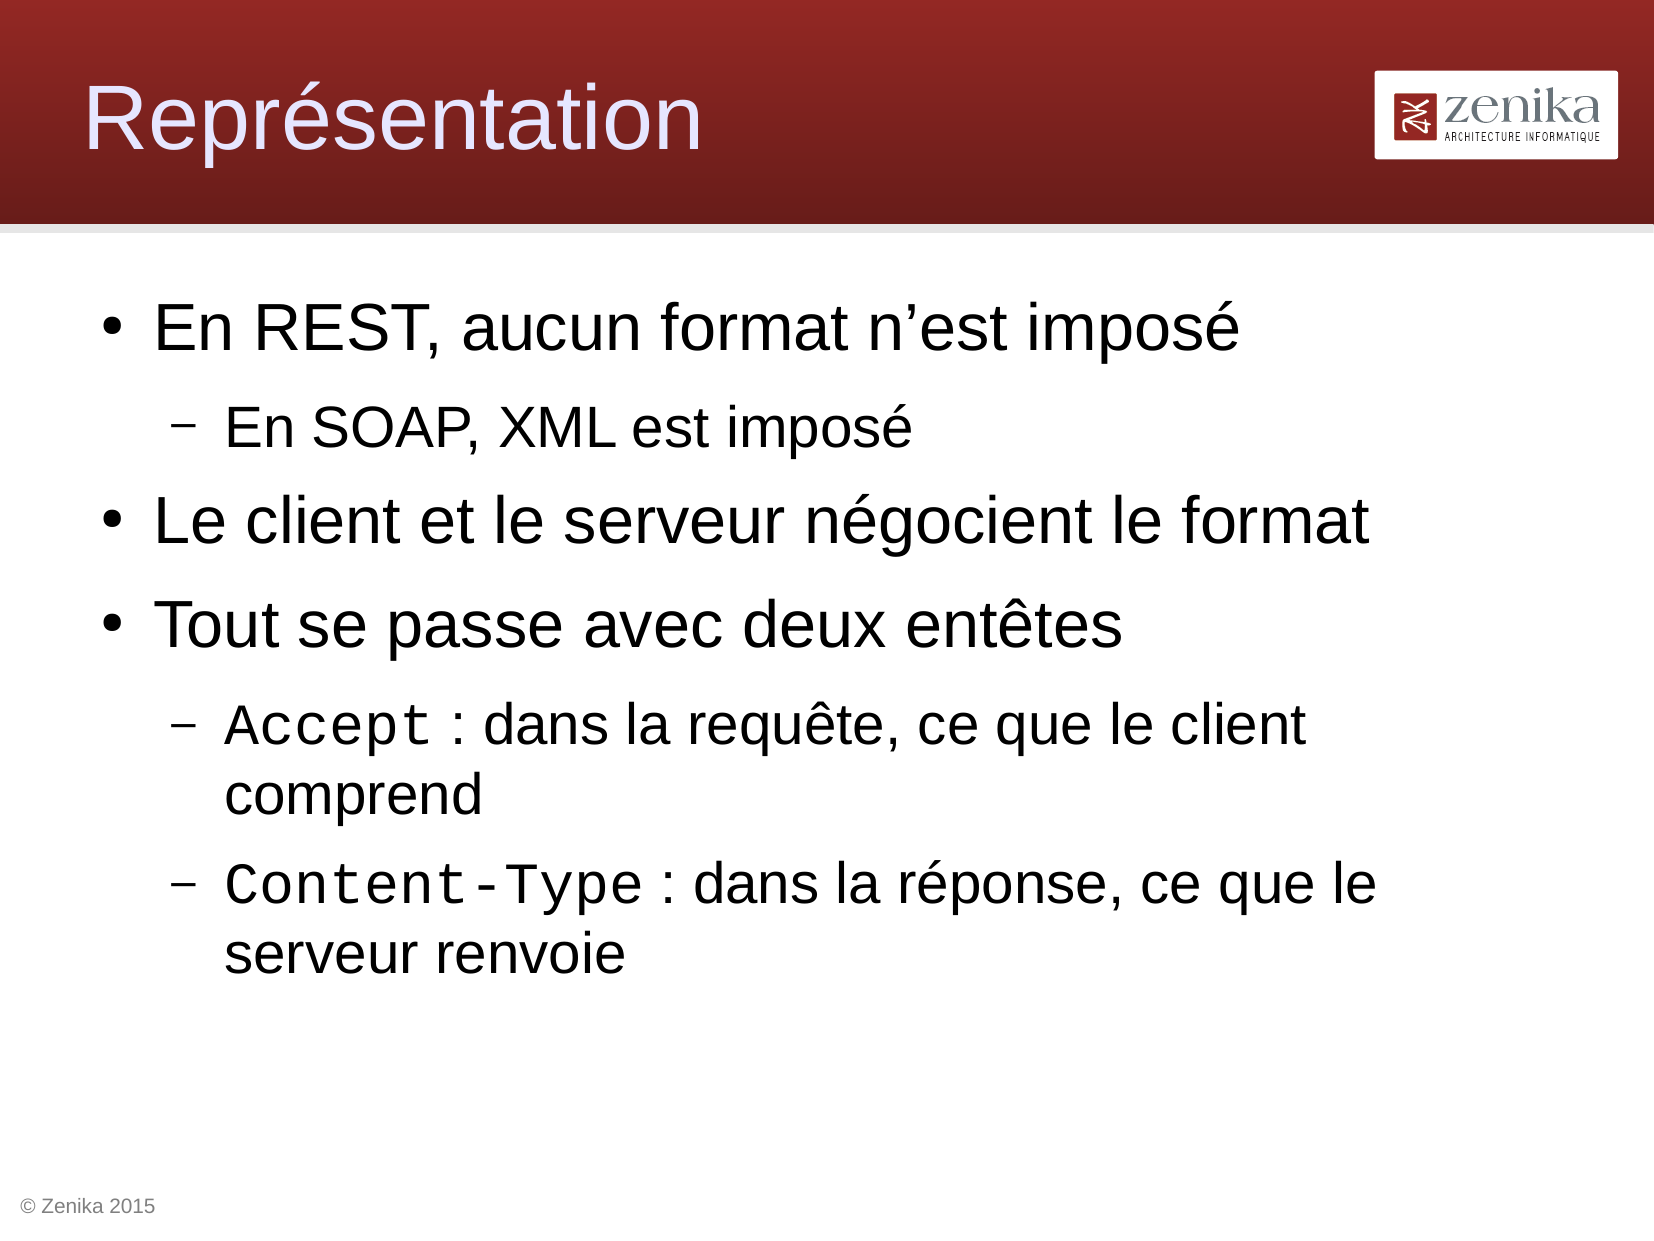

# Représentation
En REST, aucun format n’est imposé
En SOAP, XML est imposé
Le client et le serveur négocient le format
Tout se passe avec deux entêtes
Accept : dans la requête, ce que le client comprend
Content-Type : dans la réponse, ce que le serveur renvoie